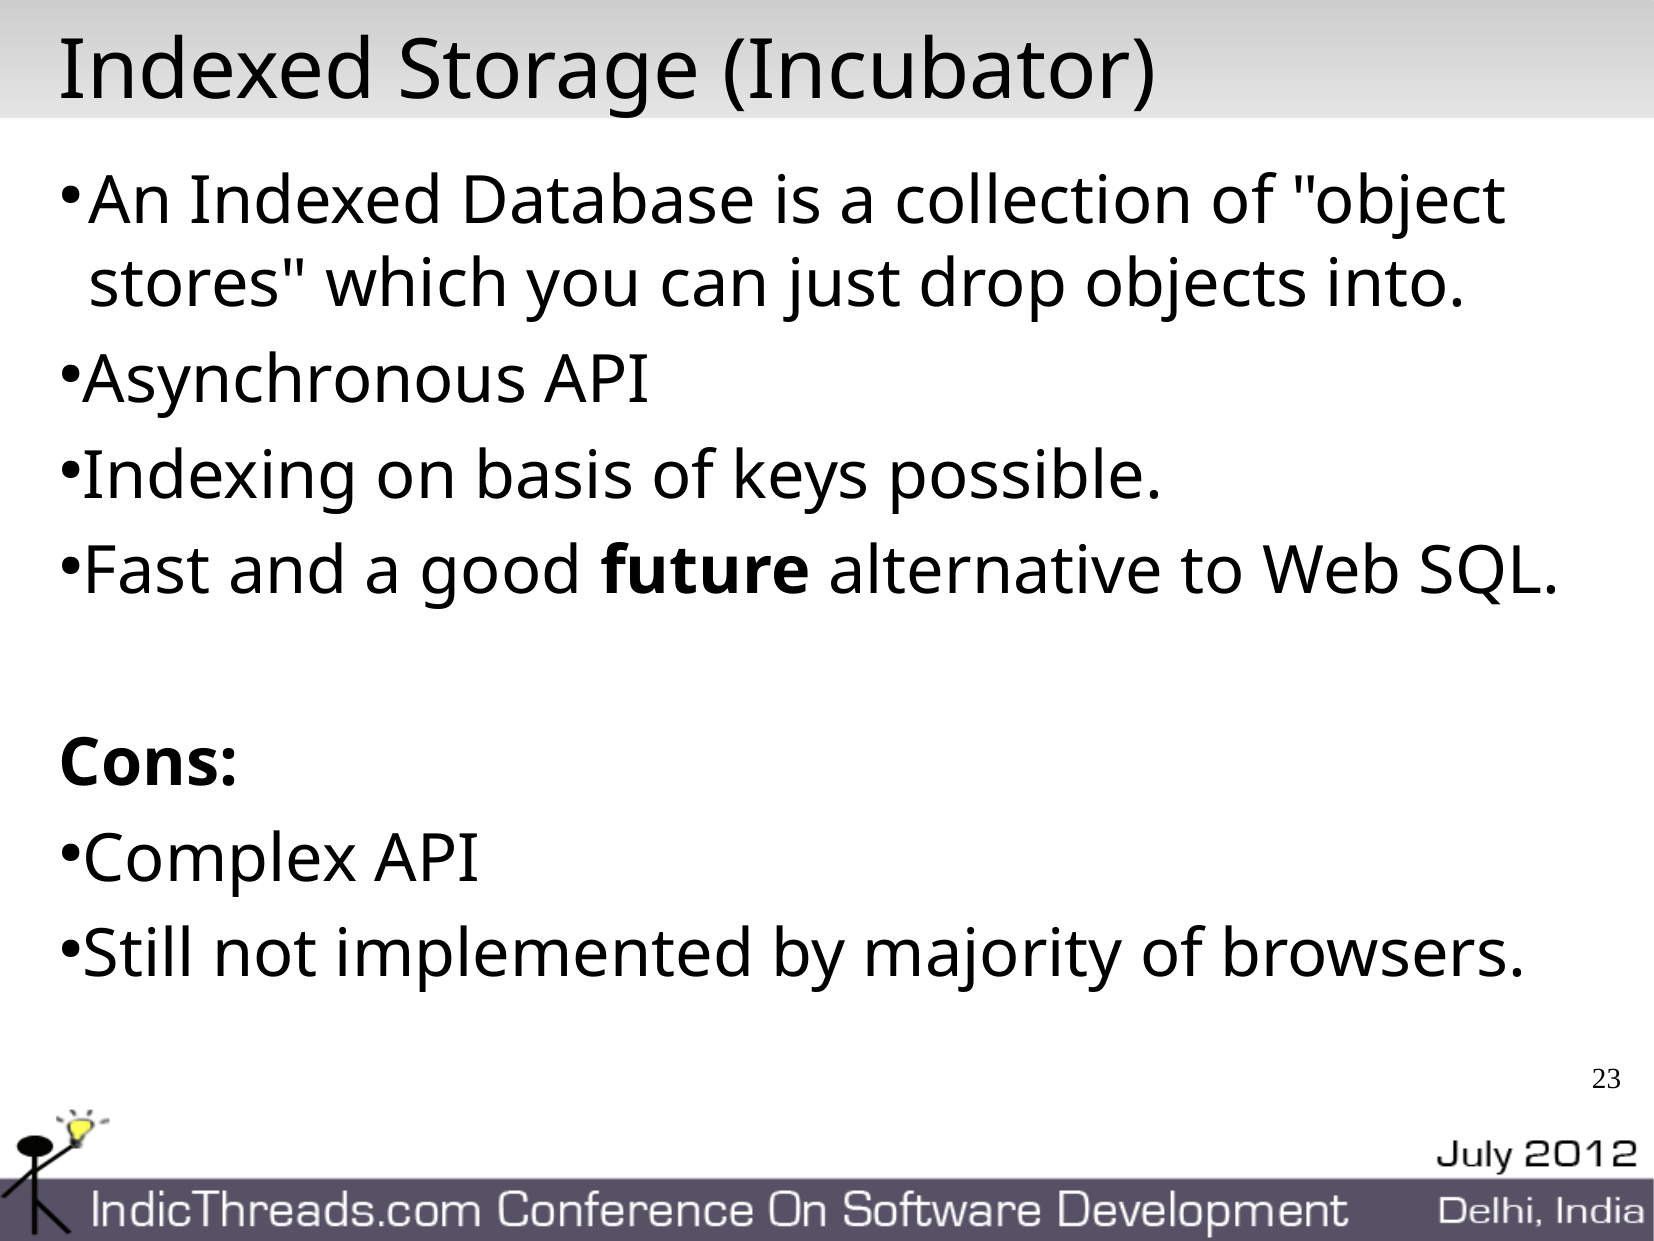

# Indexed Storage (Incubator)
An Indexed Database is a collection of "object stores" which you can just drop objects into.
Asynchronous API
Indexing on basis of keys possible.
Fast and a good future alternative to Web SQL.
Cons:
Complex API
Still not implemented by majority of browsers.
23